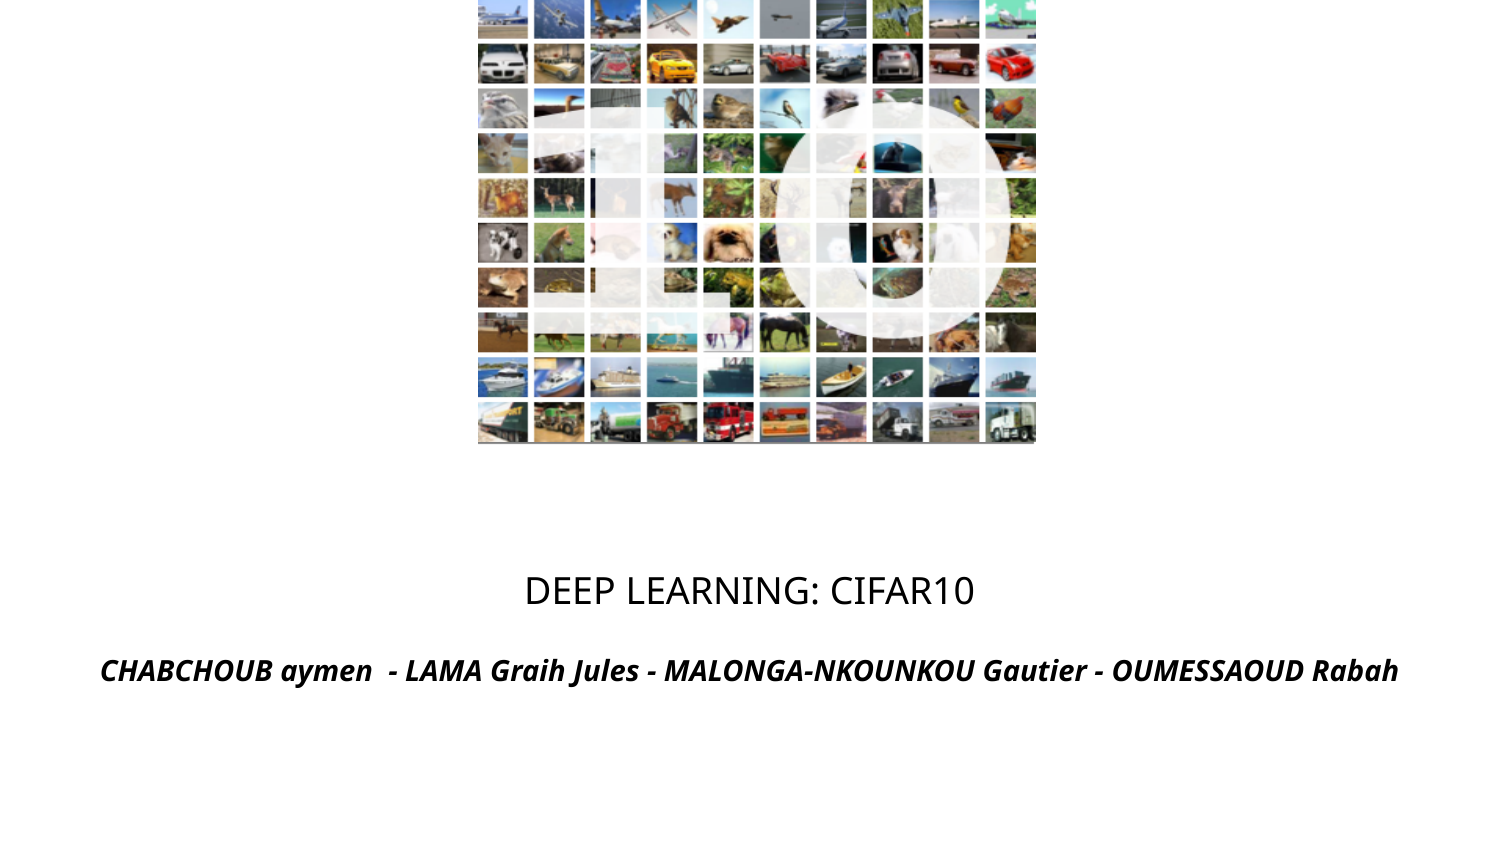

# DEEP LEARNING: CIFAR10
CHABCHOUB aymen - LAMA Graih Jules - MALONGA-NKOUNKOU Gautier - OUMESSAOUD Rabah